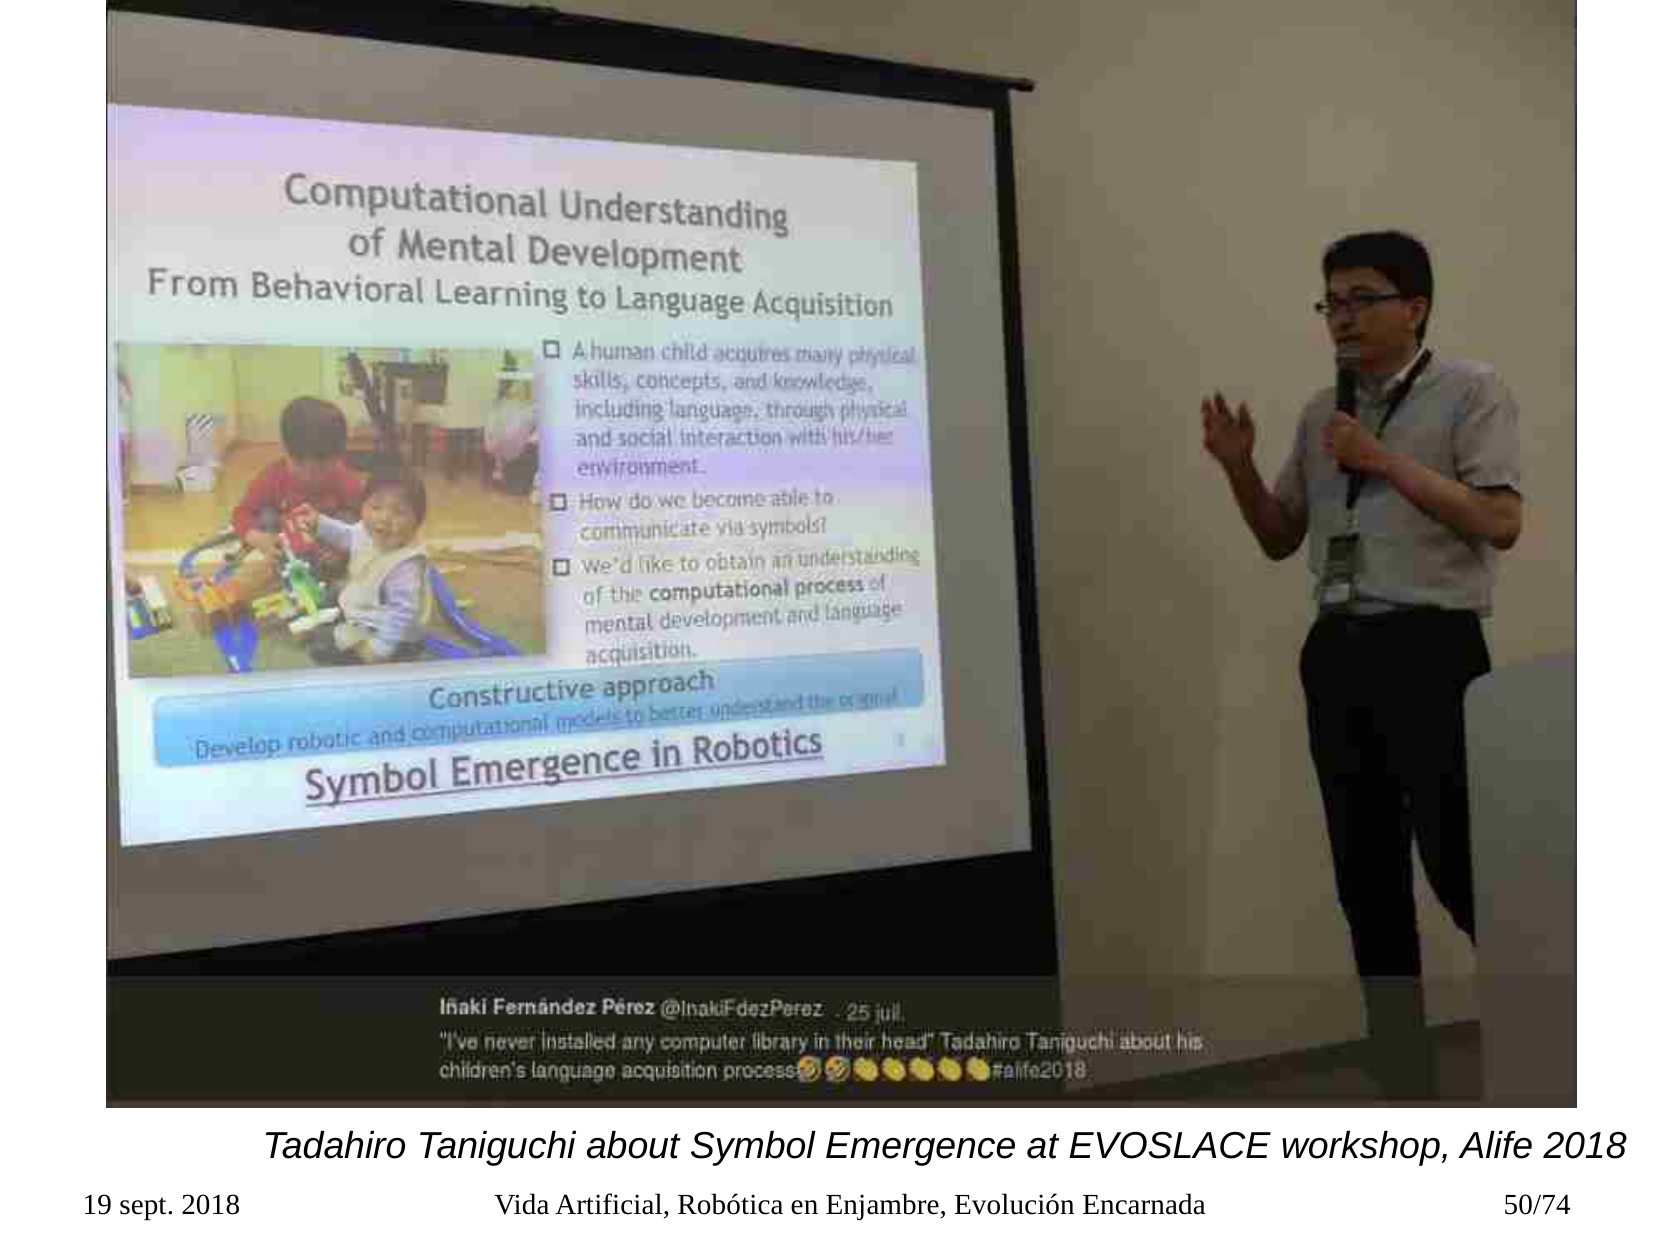

Tadahiro Taniguchi about Symbol Emergence at EVOSLACE workshop, Alife 2018
19 sept. 2018
Vida Artificial, Robótica en Enjambre, Evolución Encarnada
50